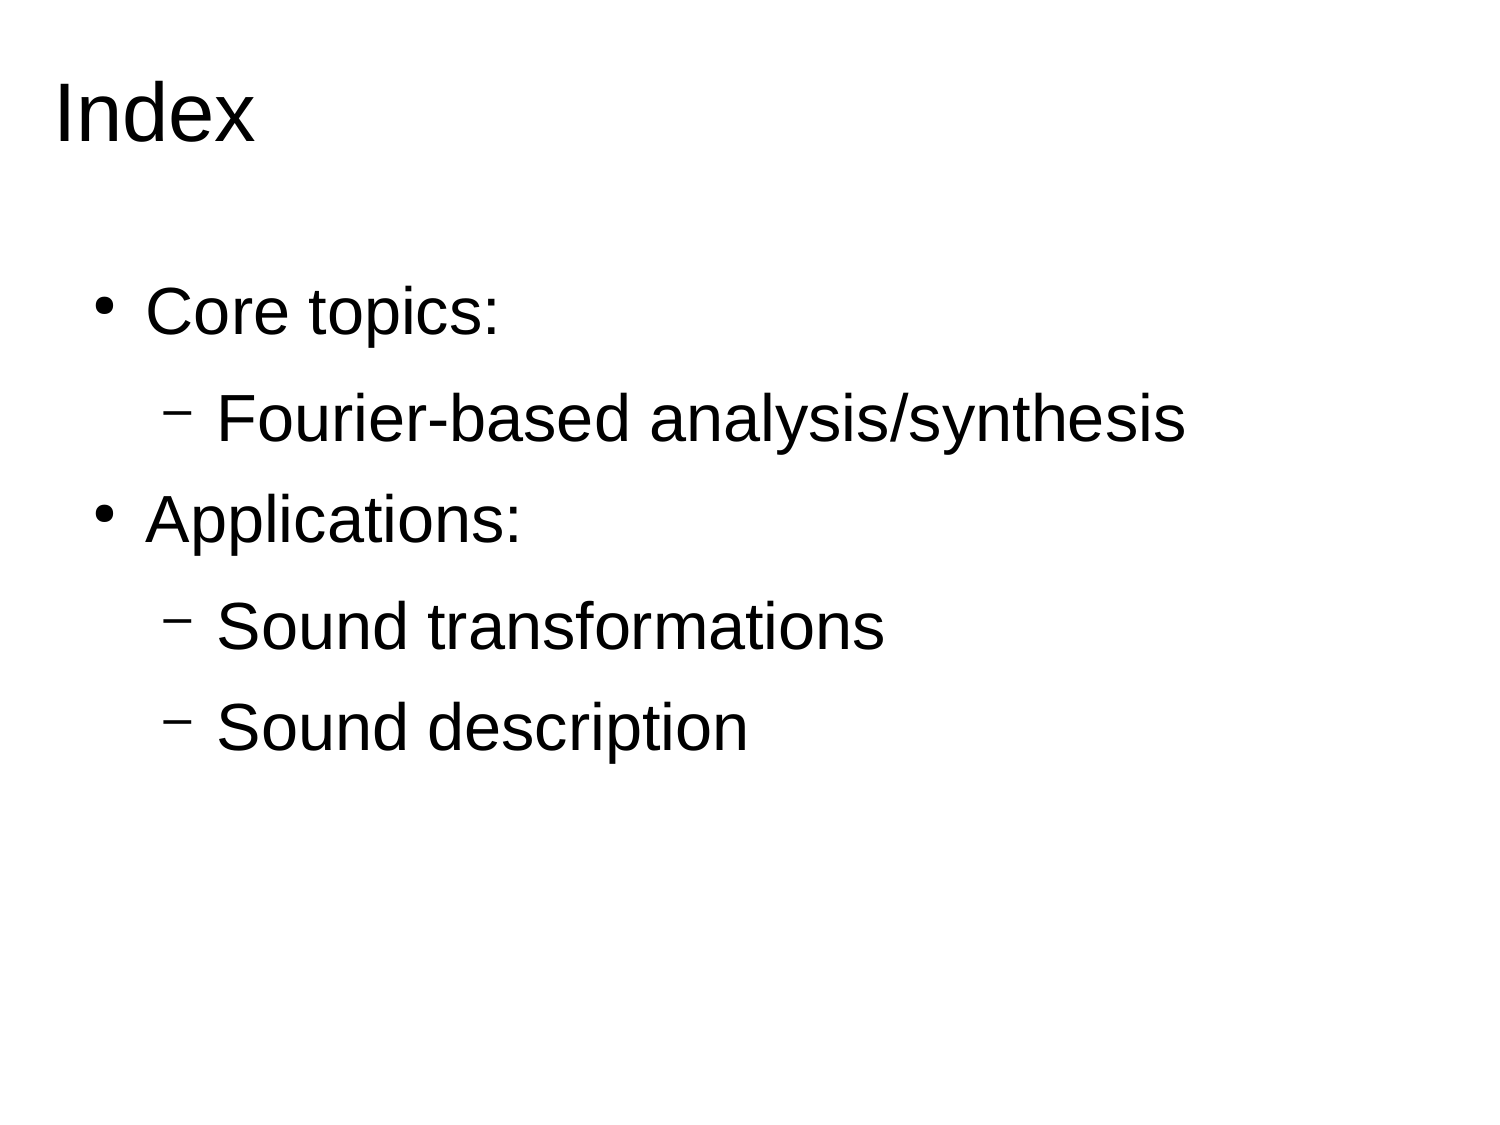

# Index
Core topics:
Fourier-based analysis/synthesis
Applications:
Sound transformations
Sound description